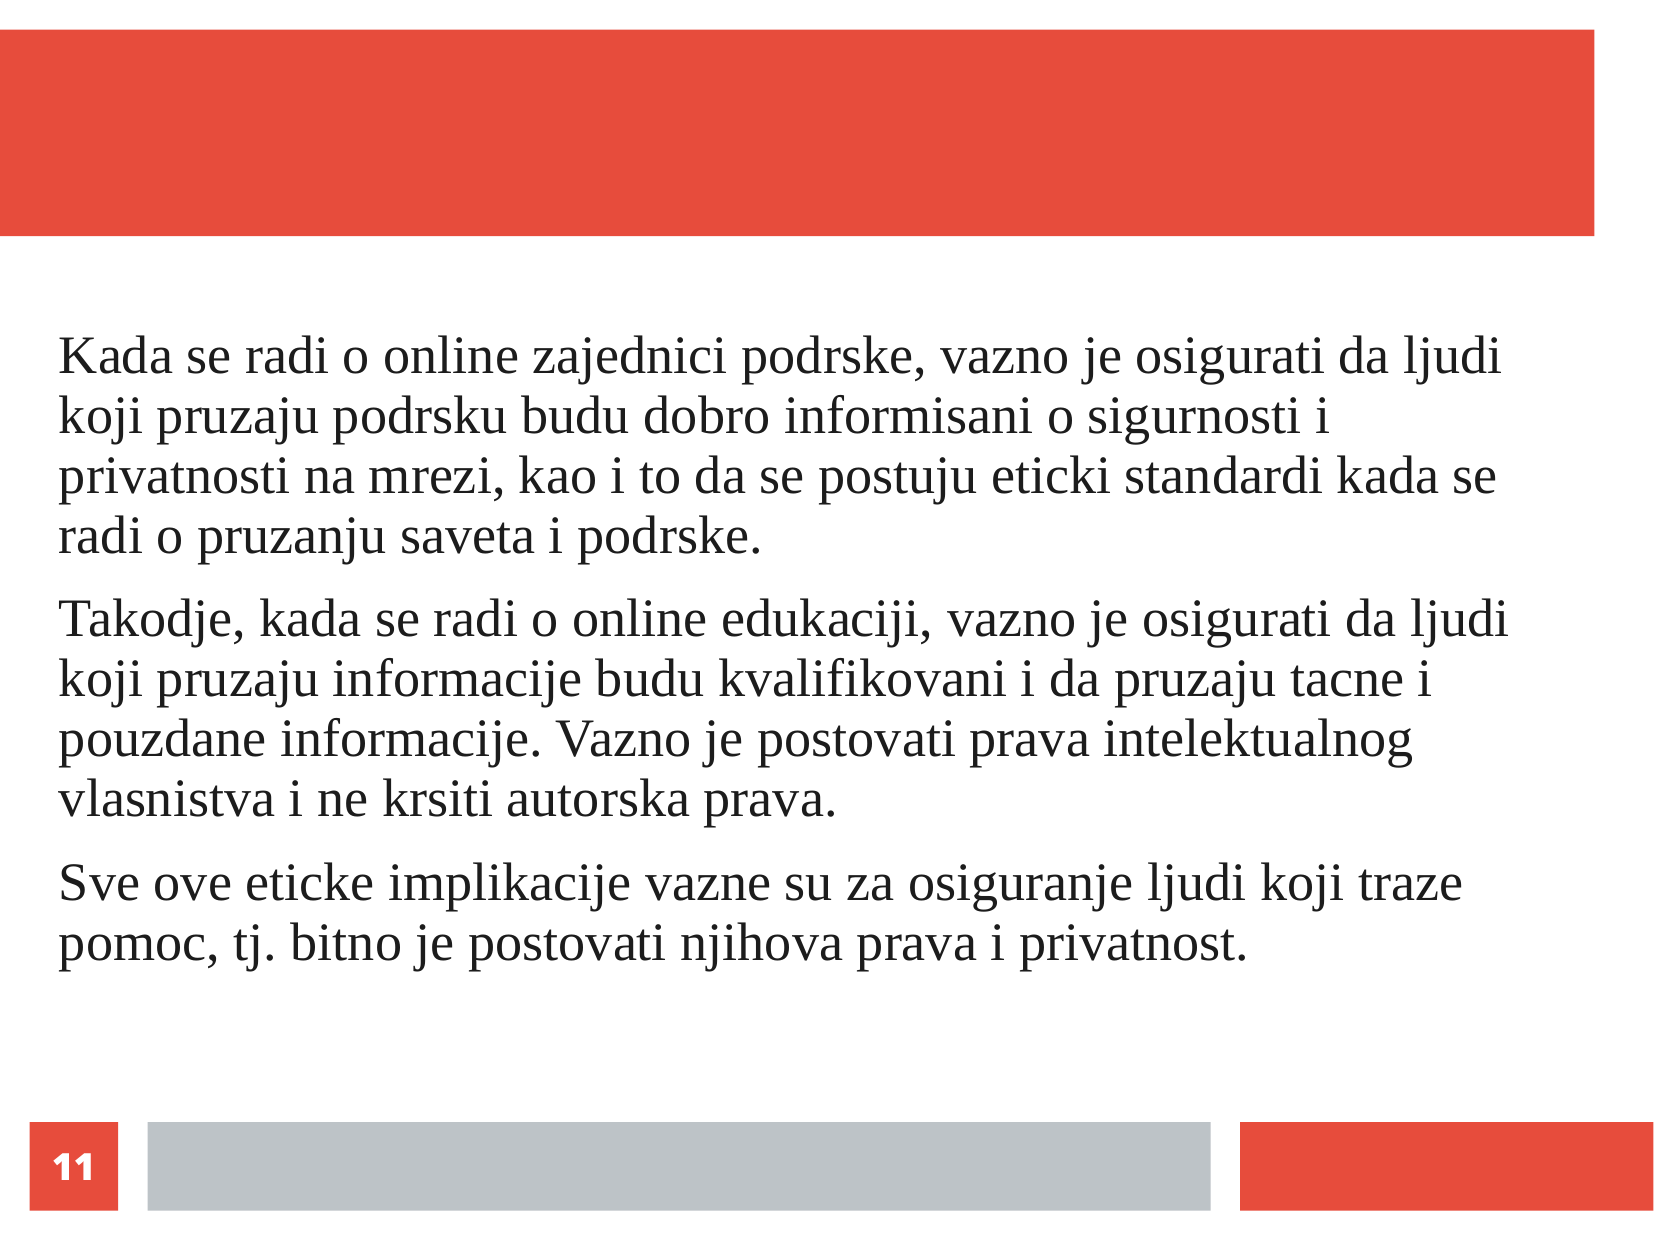

#
Kada se radi o online zajednici podrske, vazno je osigurati da ljudi koji pruzaju podrsku budu dobro informisani o sigurnosti i privatnosti na mrezi, kao i to da se postuju eticki standardi kada se radi o pruzanju saveta i podrske.
Takodje, kada se radi o online edukaciji, vazno je osigurati da ljudi koji pruzaju informacije budu kvalifikovani i da pruzaju tacne i pouzdane informacije. Vazno je postovati prava intelektualnog vlasnistva i ne krsiti autorska prava.
Sve ove eticke implikacije vazne su za osiguranje ljudi koji traze pomoc, tj. bitno je postovati njihova prava i privatnost.
11